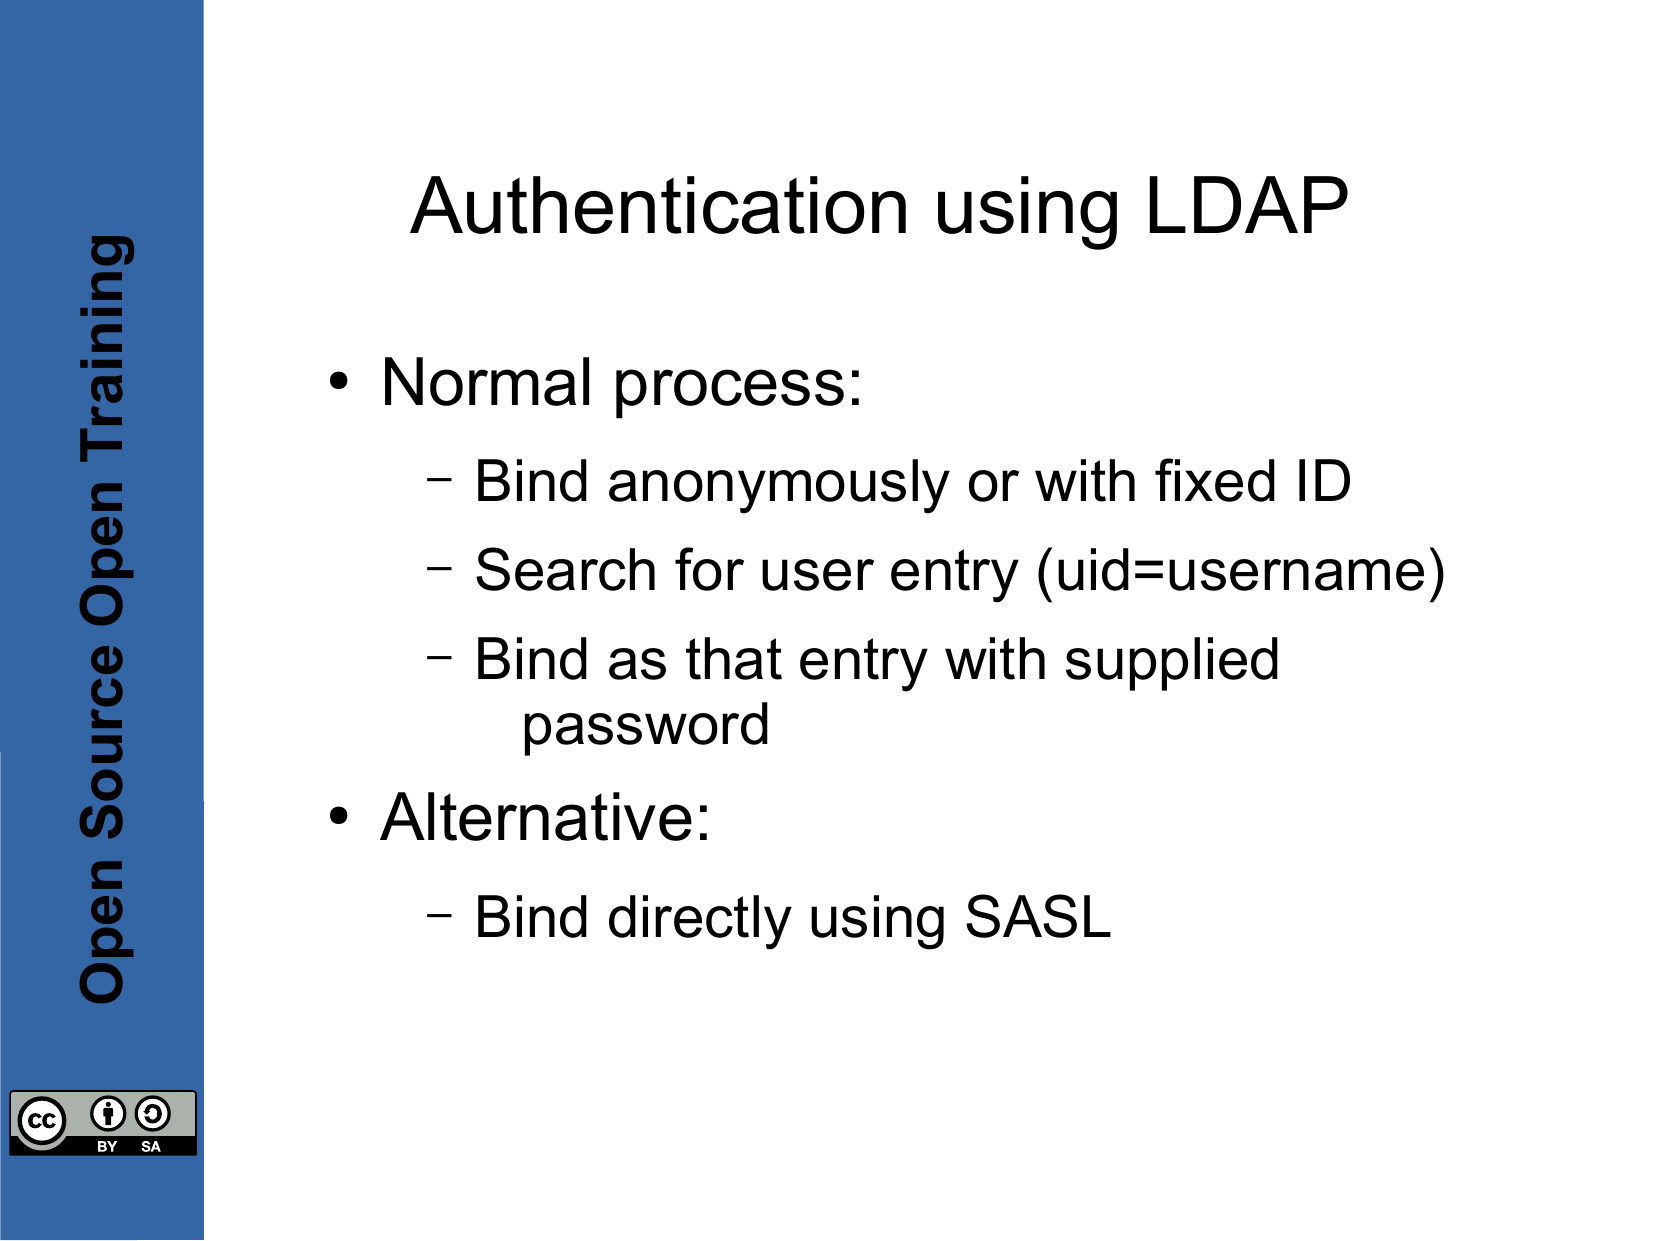

# Authentication using LDAP
Normal process:
Bind anonymously or with fixed ID
Search for user entry (uid=username)
Bind as that entry with supplied password
Alternative:
Bind directly using SASL